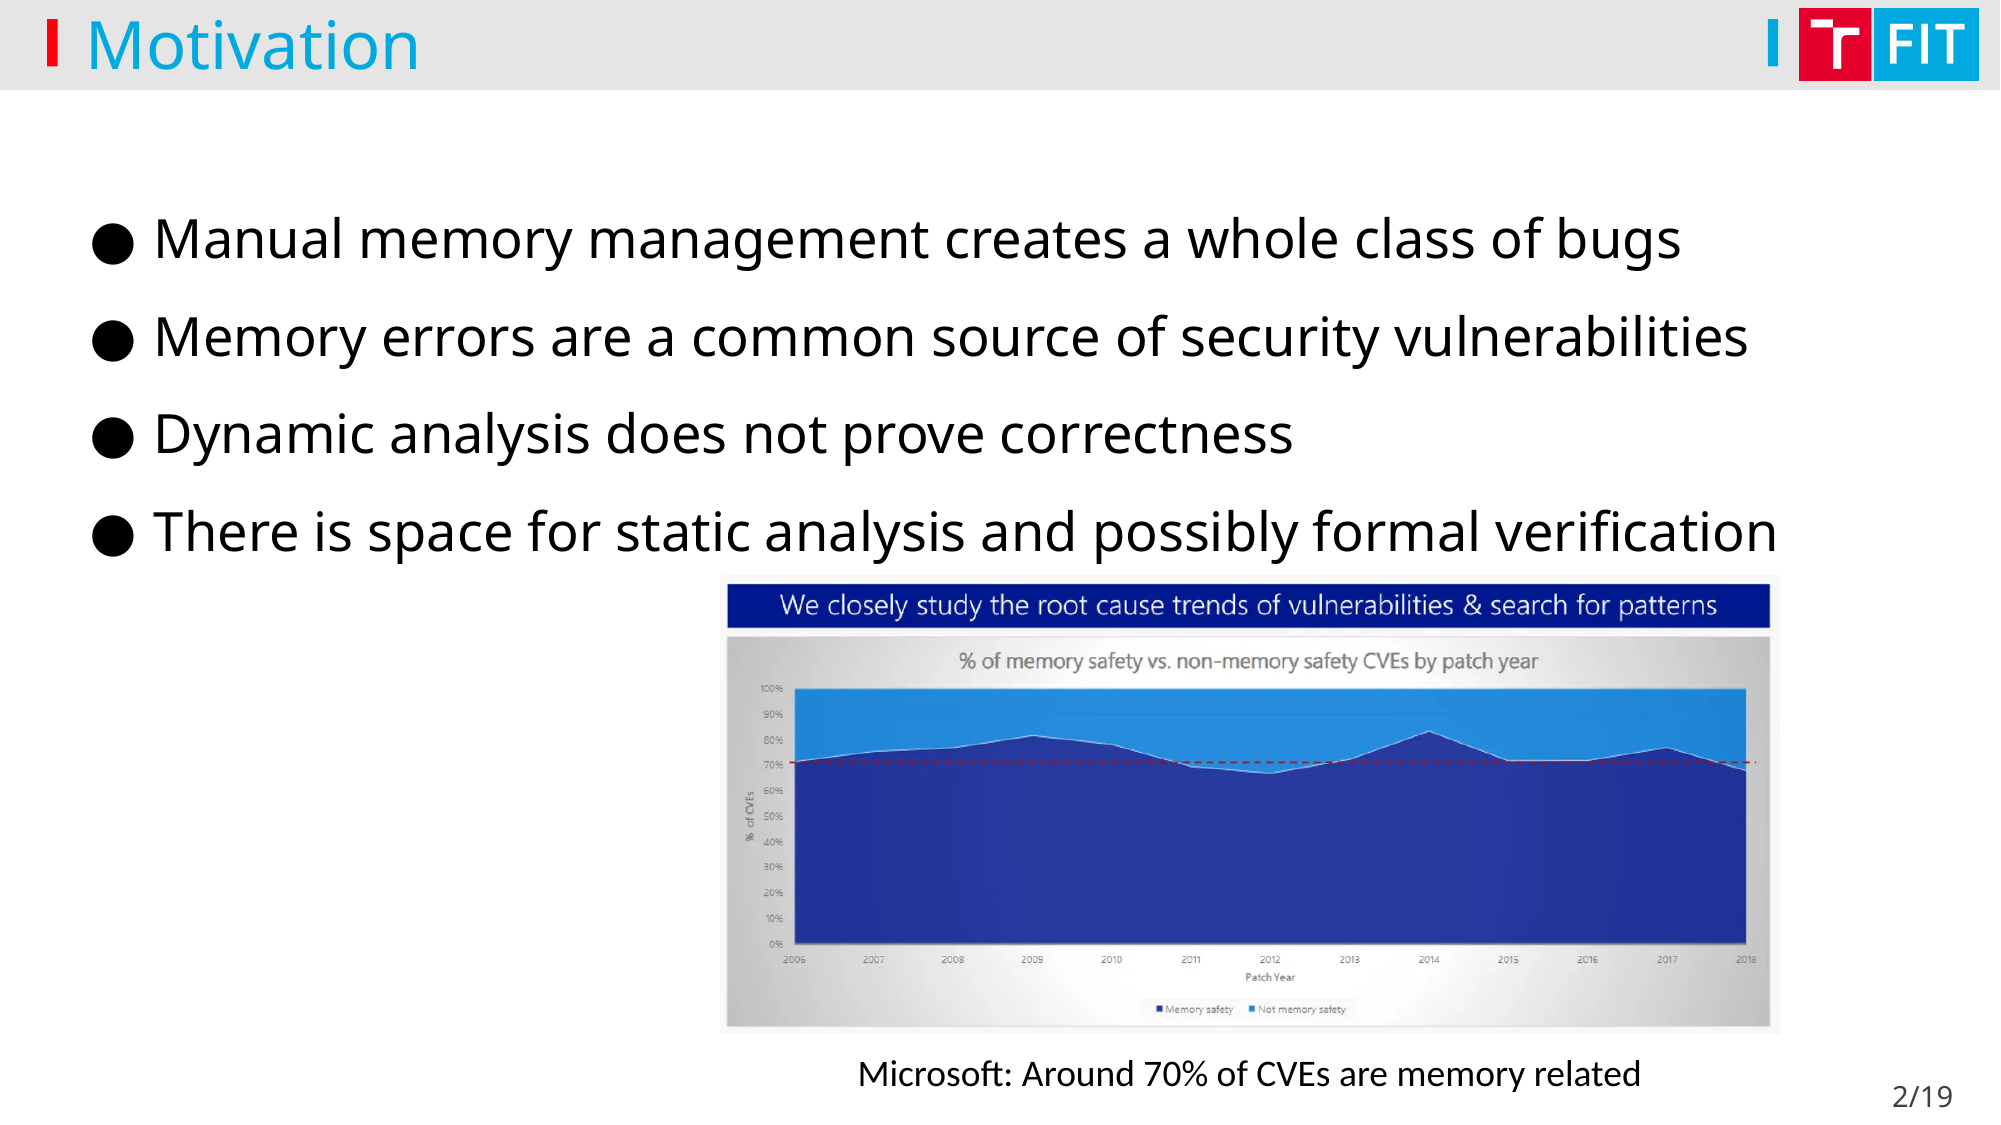

# Motivation
Manual memory management creates a whole class of bugs
Memory errors are a common source of security vulnerabilities
Dynamic analysis does not prove correctness
There is space for static analysis and possibly formal verification
Microsoft: Around 70% of CVEs are memory related